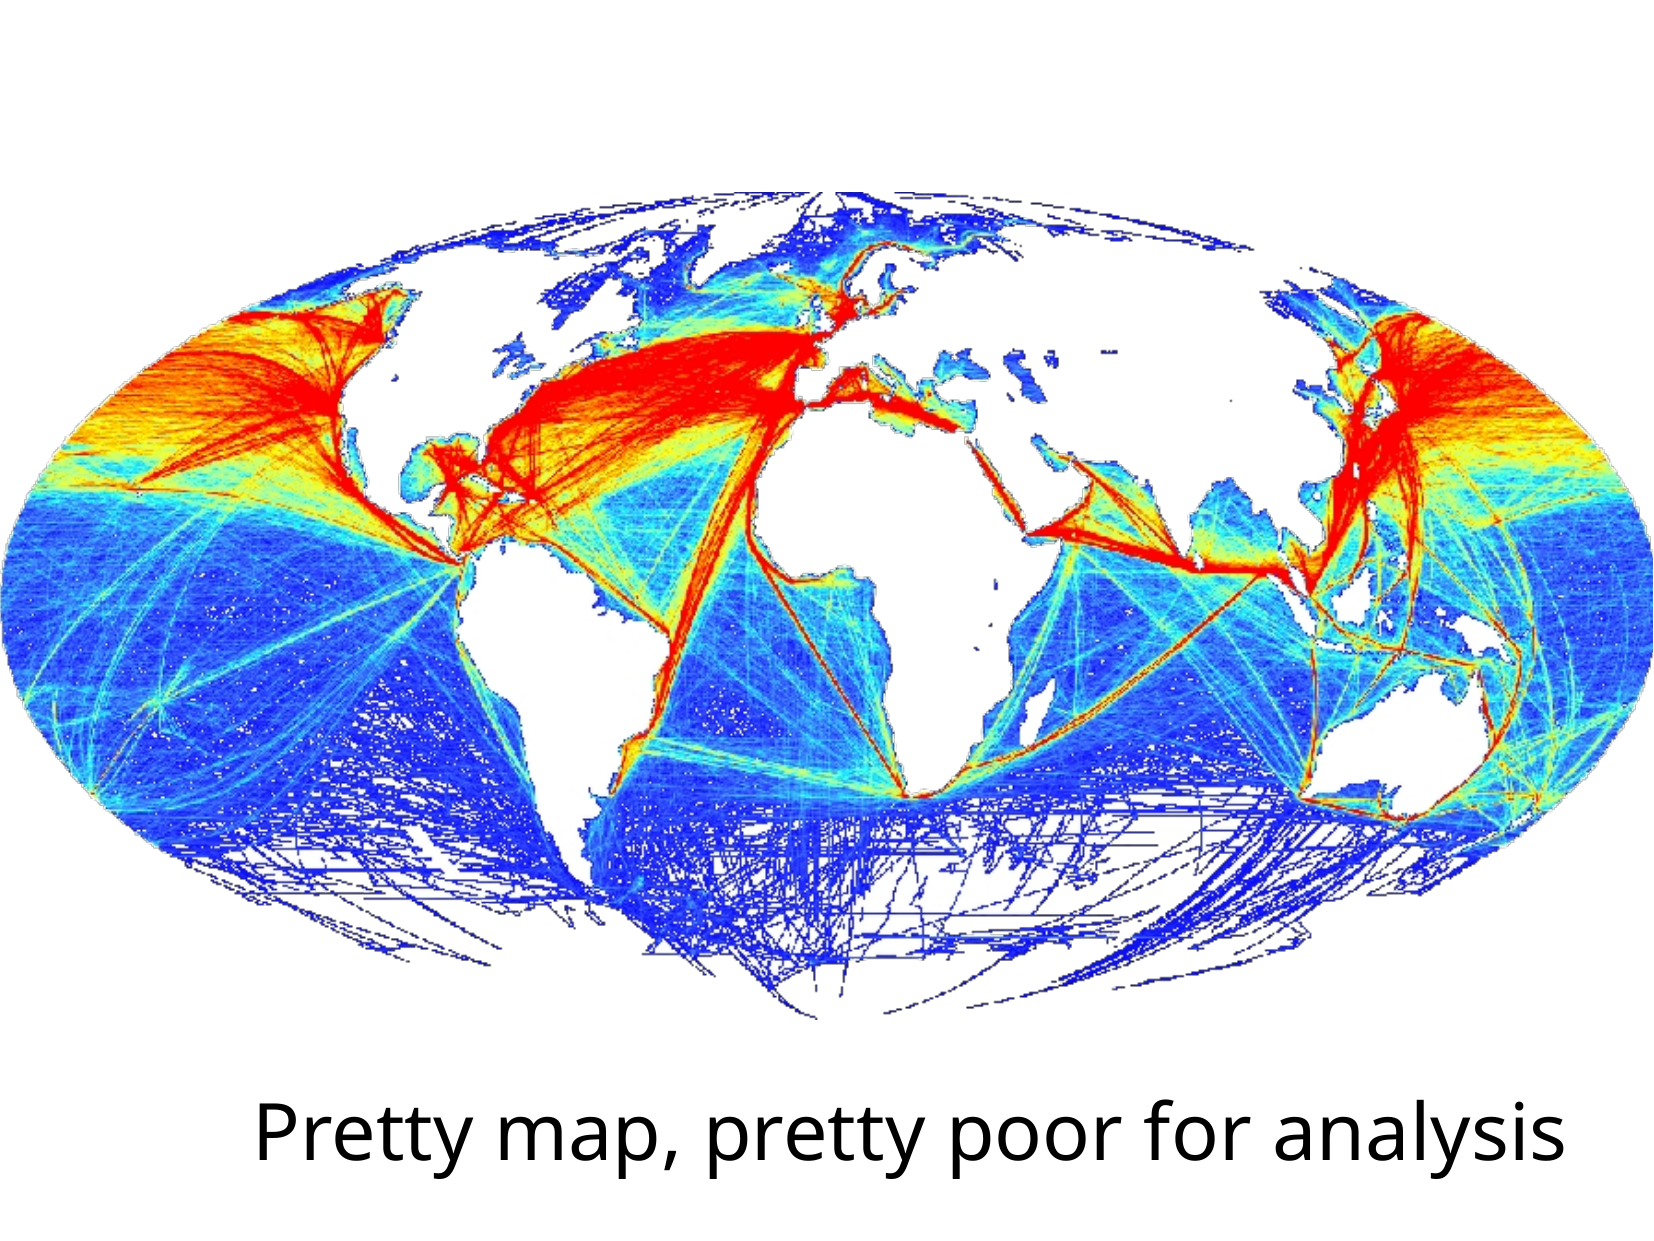

Pretty map, pretty poor for analysis
#